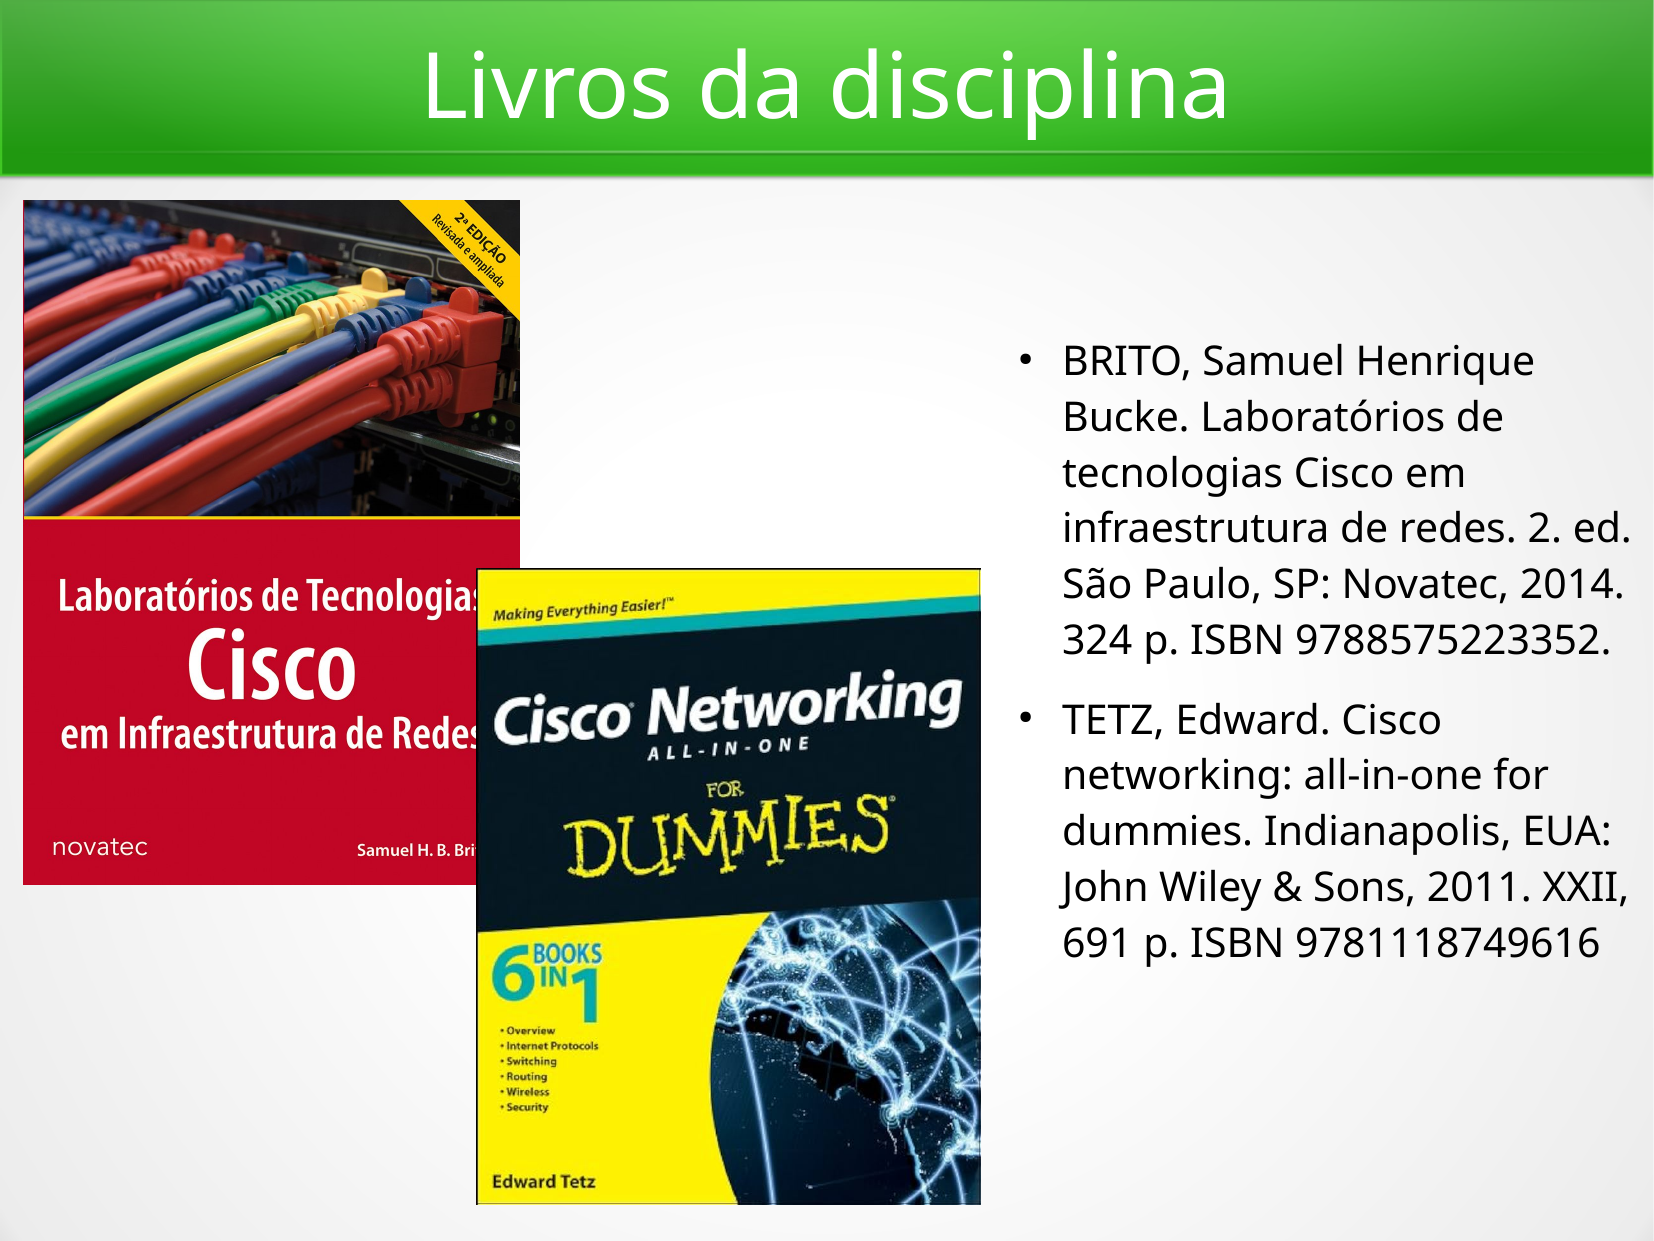

# Livros da disciplina
BRITO, Samuel Henrique Bucke. Laboratórios de tecnologias Cisco em infraestrutura de redes. 2. ed. São Paulo, SP: Novatec, 2014. 324 p. ISBN 9788575223352.
TETZ, Edward. Cisco networking: all-in-one for dummies. Indianapolis, EUA: John Wiley & Sons, 2011. XXII, 691 p. ISBN 9781118749616